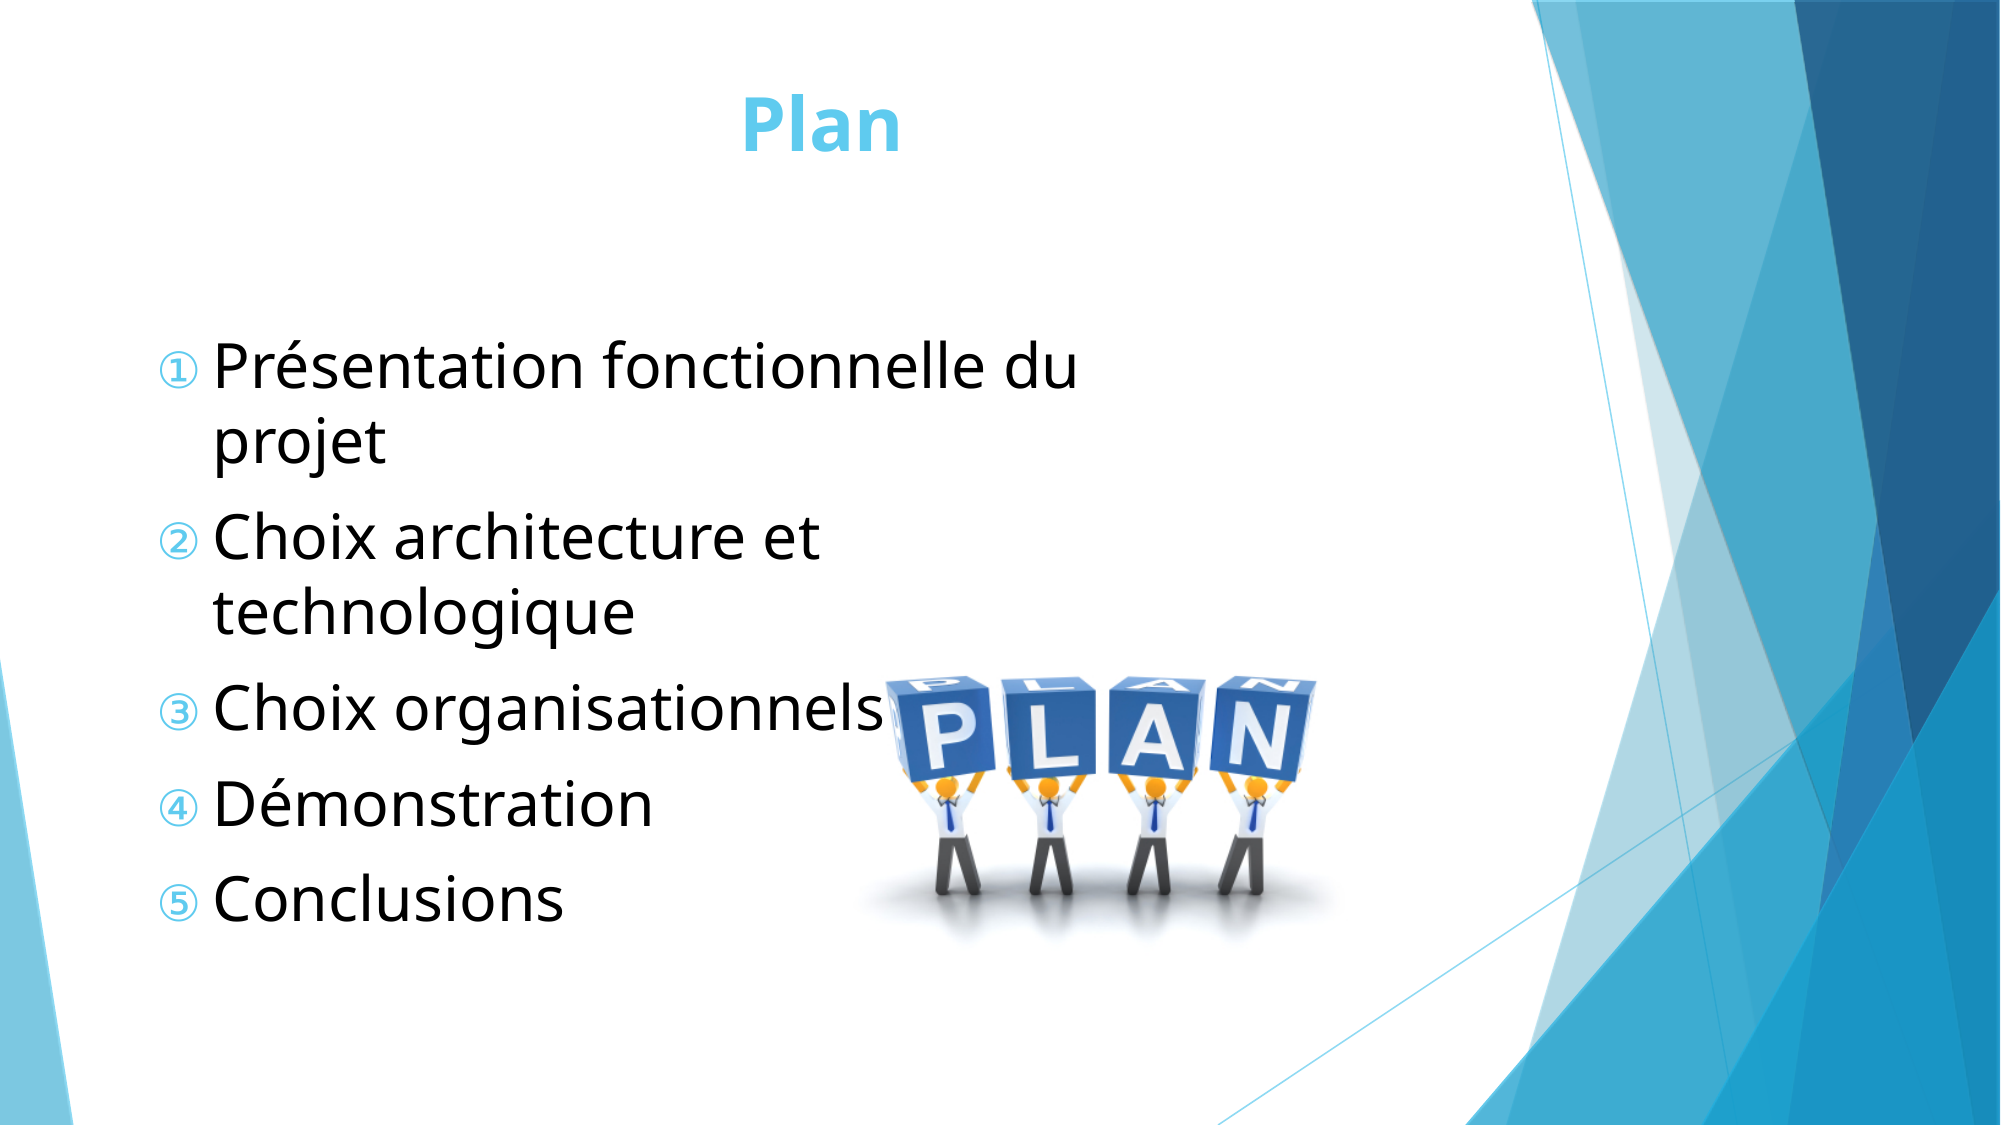

Plan
Présentation fonctionnelle du projet
Choix architecture et technologique
Choix organisationnels
Démonstration
Conclusions